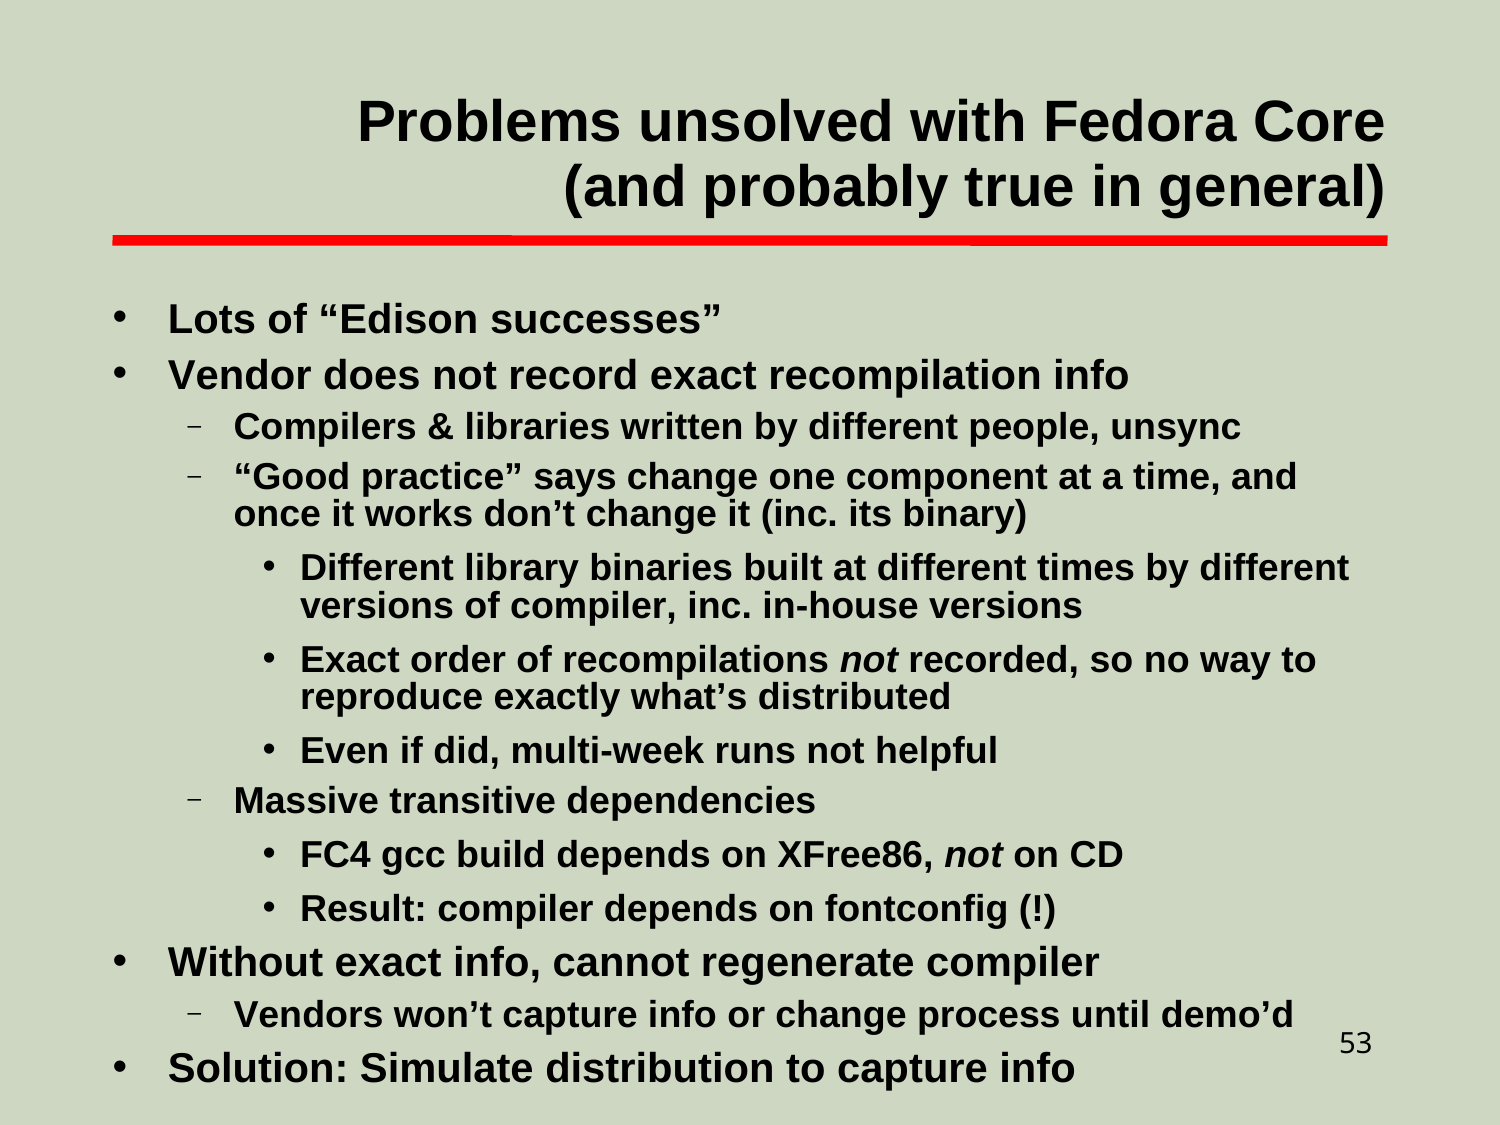

# Problems unsolved with Fedora Core (and probably true in general)
Lots of “Edison successes”
Vendor does not record exact recompilation info
Compilers & libraries written by different people, unsync
“Good practice” says change one component at a time, and once it works don’t change it (inc. its binary)
Different library binaries built at different times by different versions of compiler, inc. in-house versions
Exact order of recompilations not recorded, so no way to reproduce exactly what’s distributed
Even if did, multi-week runs not helpful
Massive transitive dependencies
FC4 gcc build depends on XFree86, not on CD
Result: compiler depends on fontconfig (!)
Without exact info, cannot regenerate compiler
Vendors won’t capture info or change process until demo’d
Solution: Simulate distribution to capture info